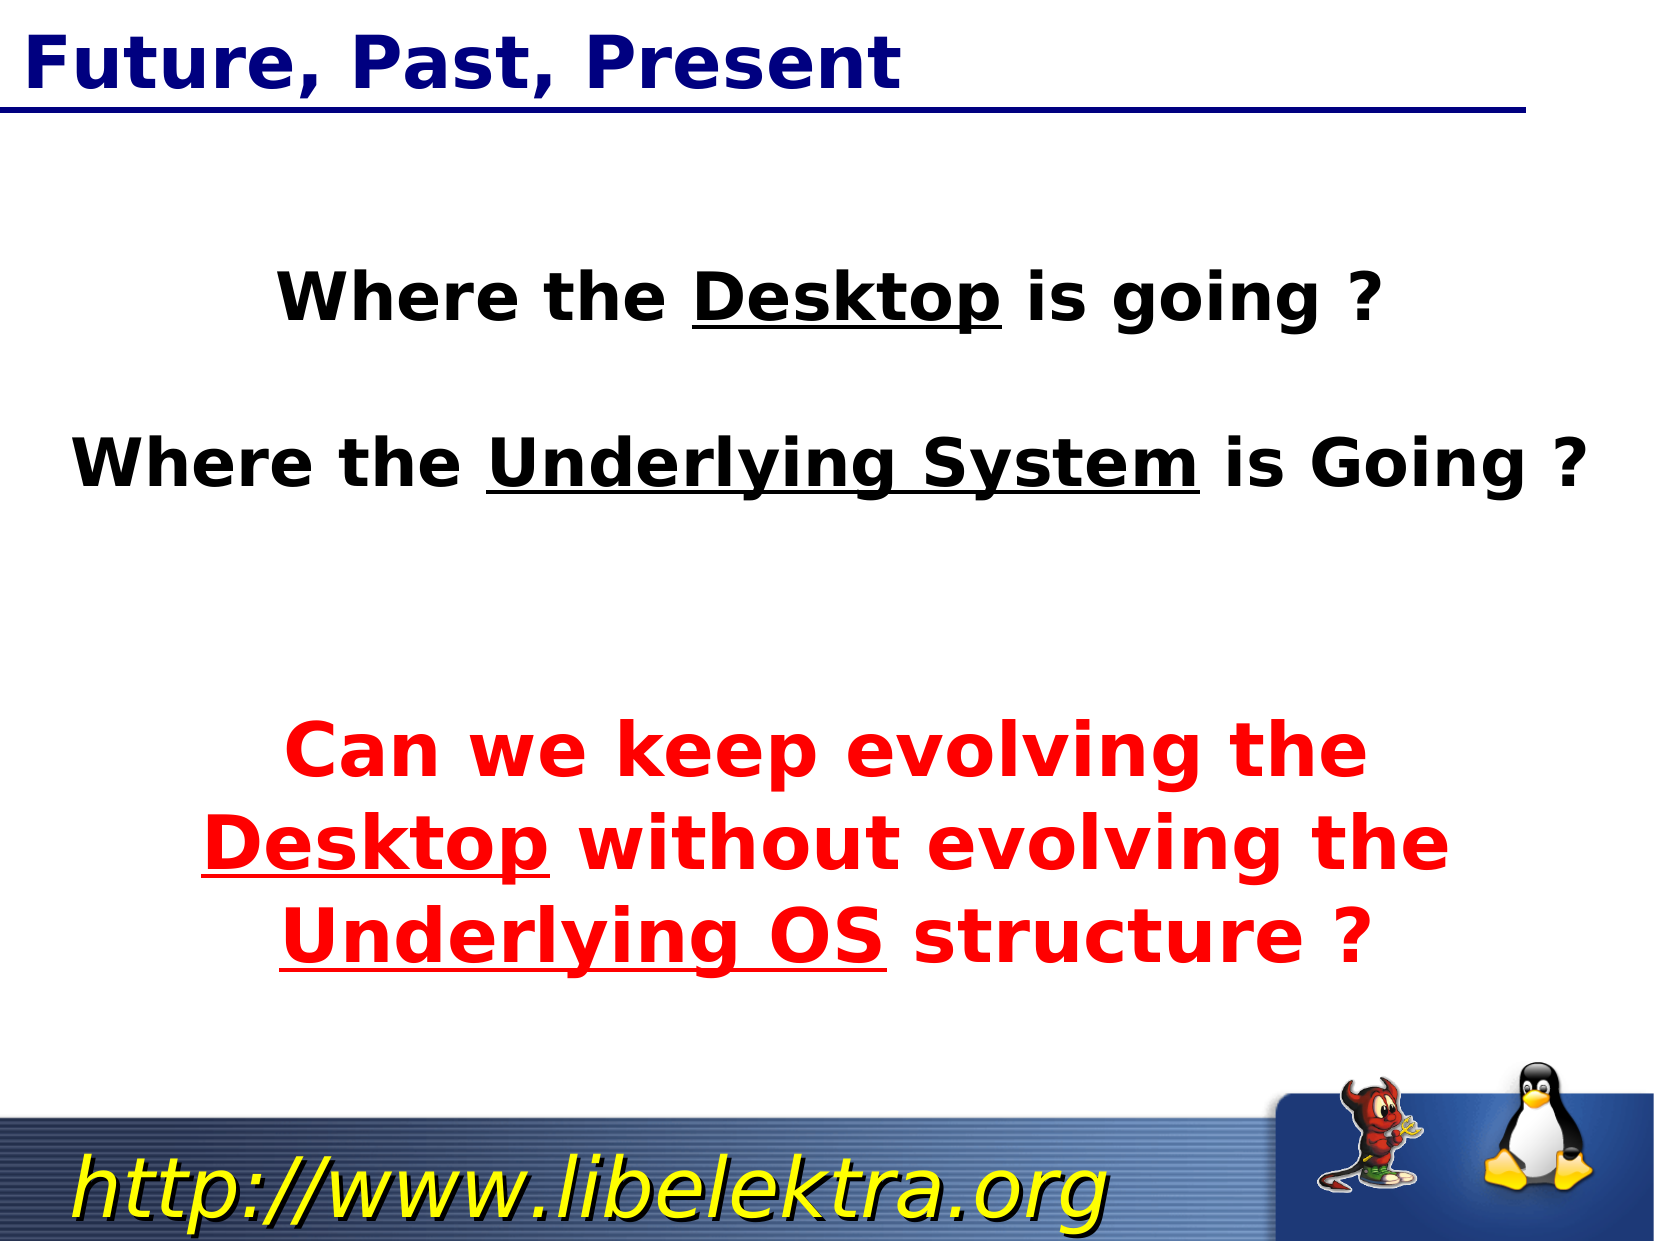

Future, Past, Present
Where the Desktop is going ?
Where the Underlying System is Going ?
Can we keep evolving the Desktop without evolving the Underlying OS structure ?